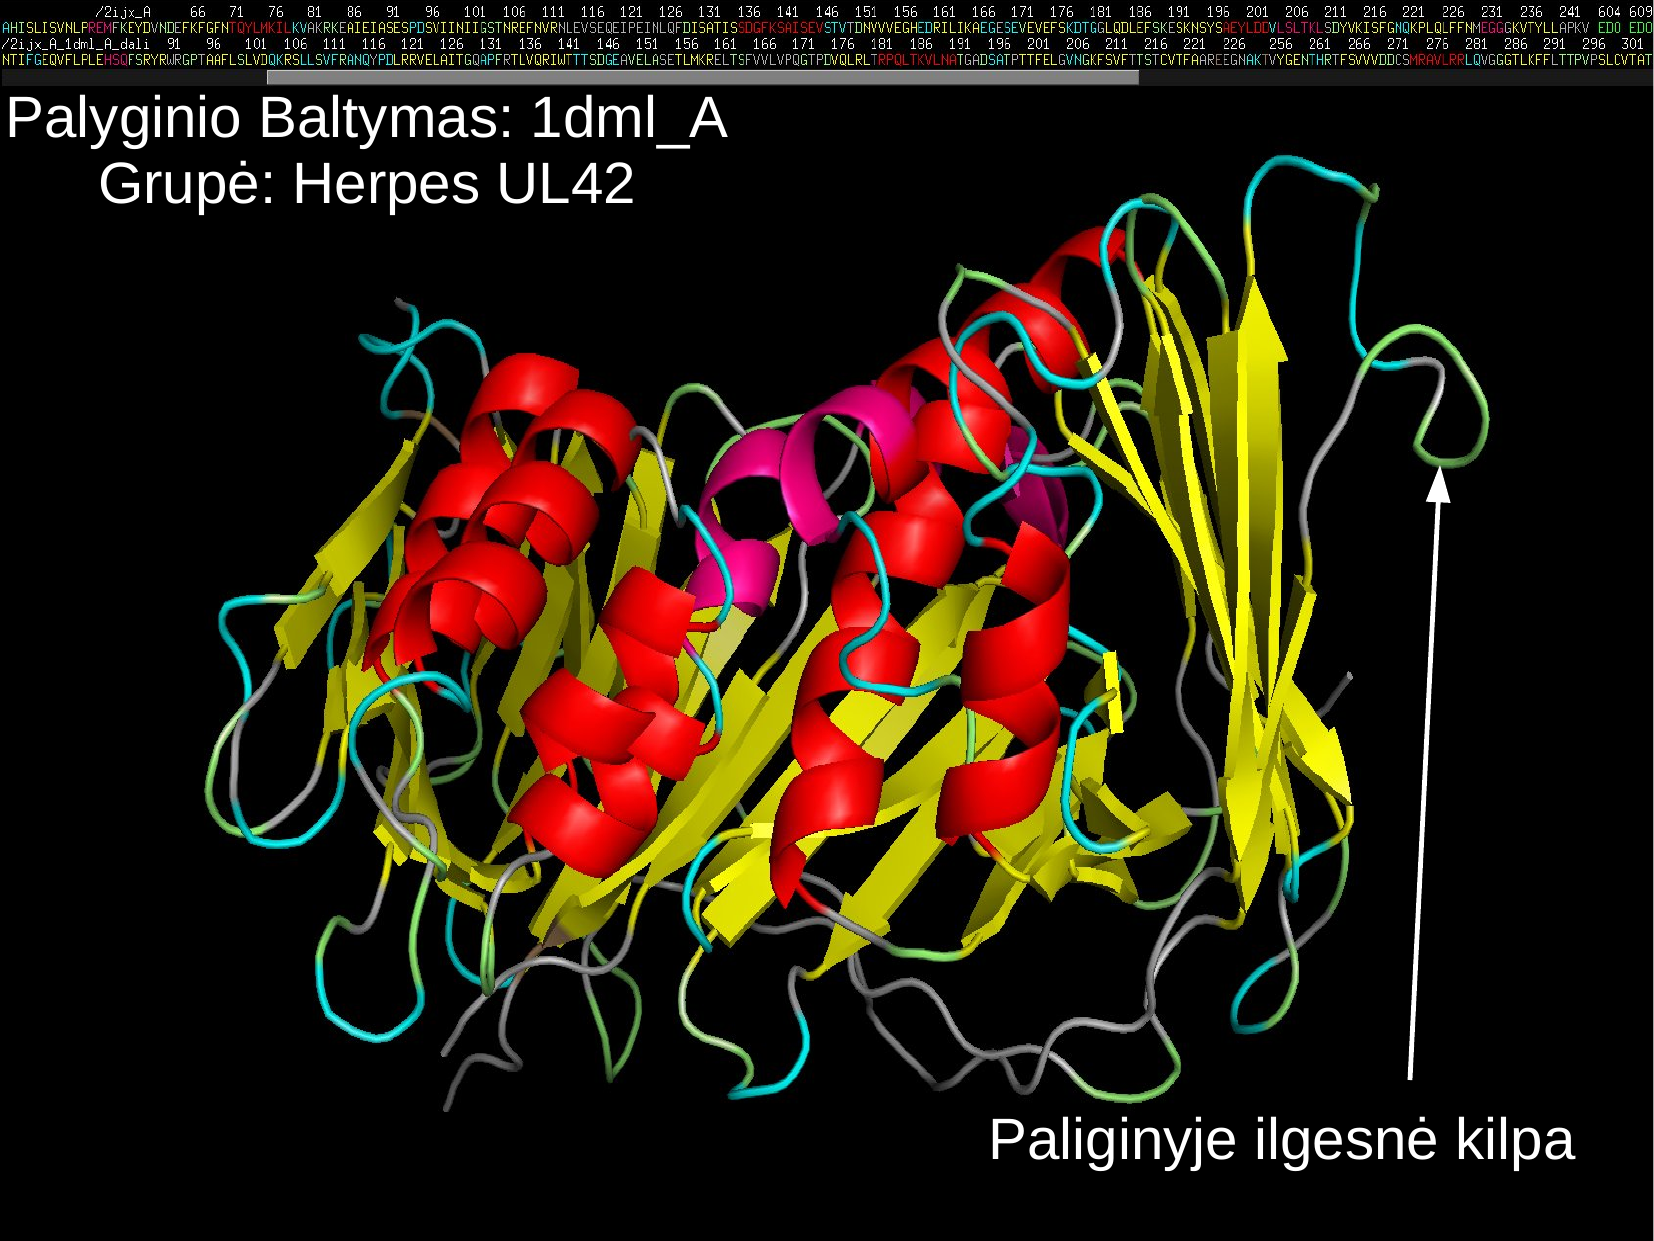

Palyginio Baltymas: 1dml_A
Grupė: Herpes UL42
Paliginyje ilgesnė kilpa